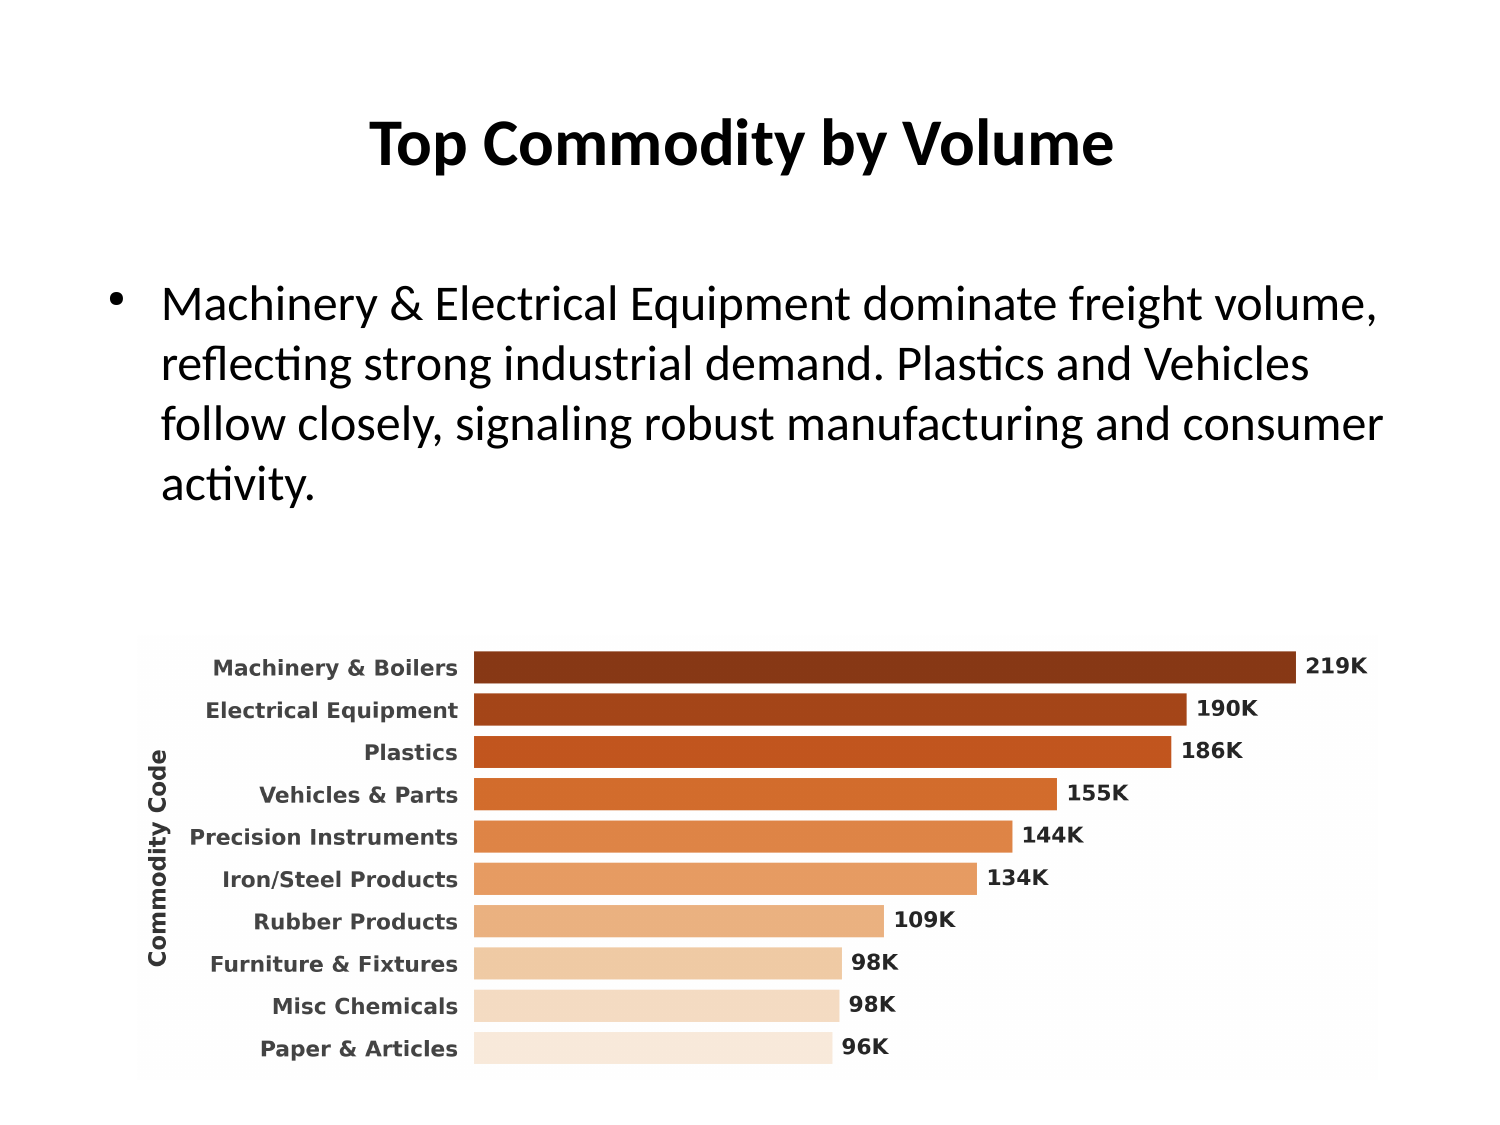

# Top Commodity by Volume
Machinery & Electrical Equipment dominate freight volume, reflecting strong industrial demand. Plastics and Vehicles follow closely, signaling robust manufacturing and consumer activity.